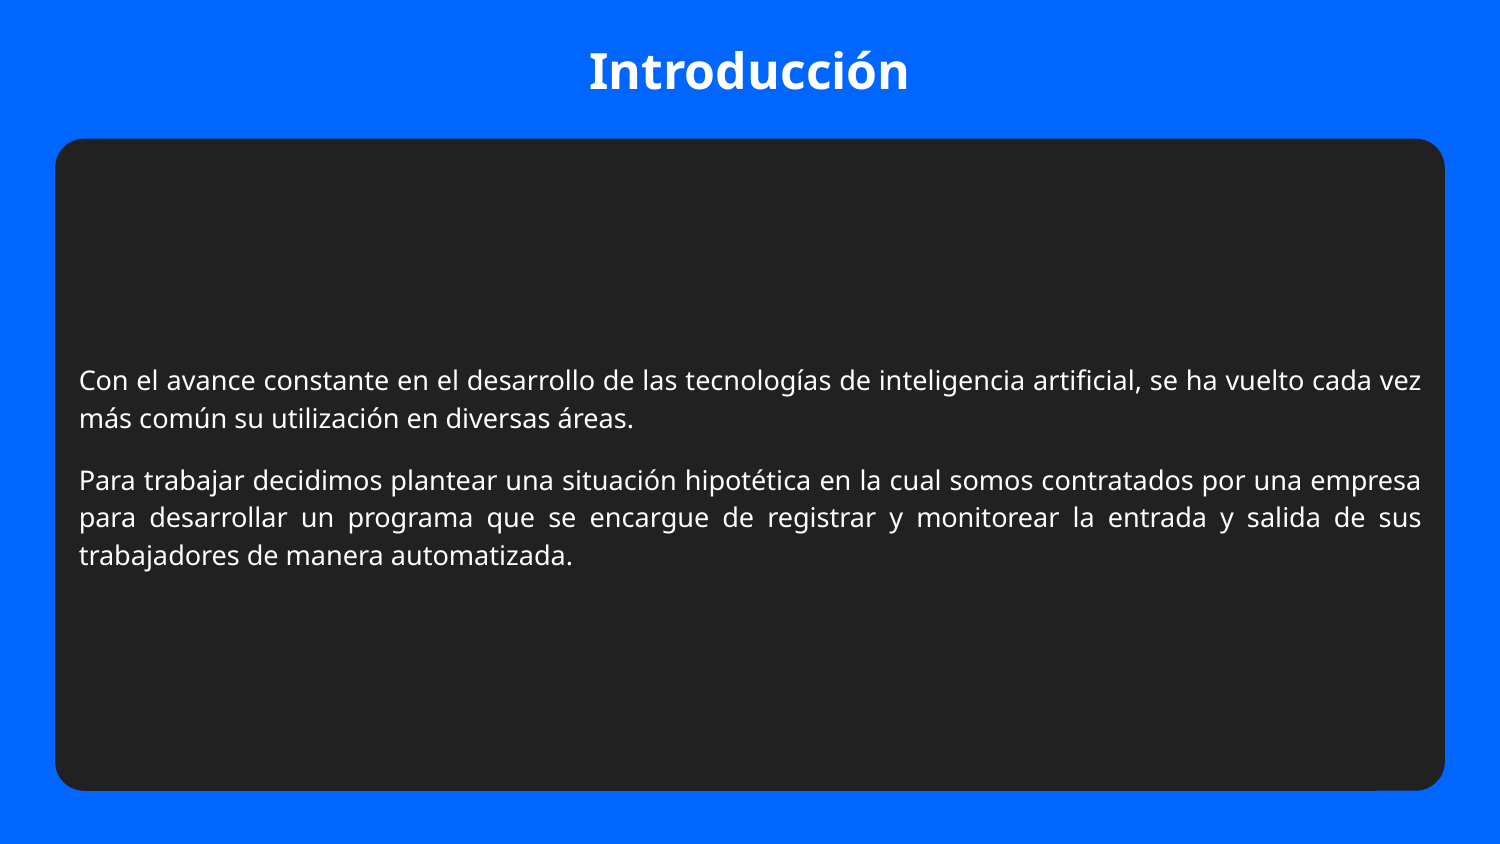

Introducción
Con el avance constante en el desarrollo de las tecnologías de inteligencia artificial, se ha vuelto cada vez más común su utilización en diversas áreas.
Para trabajar decidimos plantear una situación hipotética en la cual somos contratados por una empresa para desarrollar un programa que se encargue de registrar y monitorear la entrada y salida de sus trabajadores de manera automatizada.